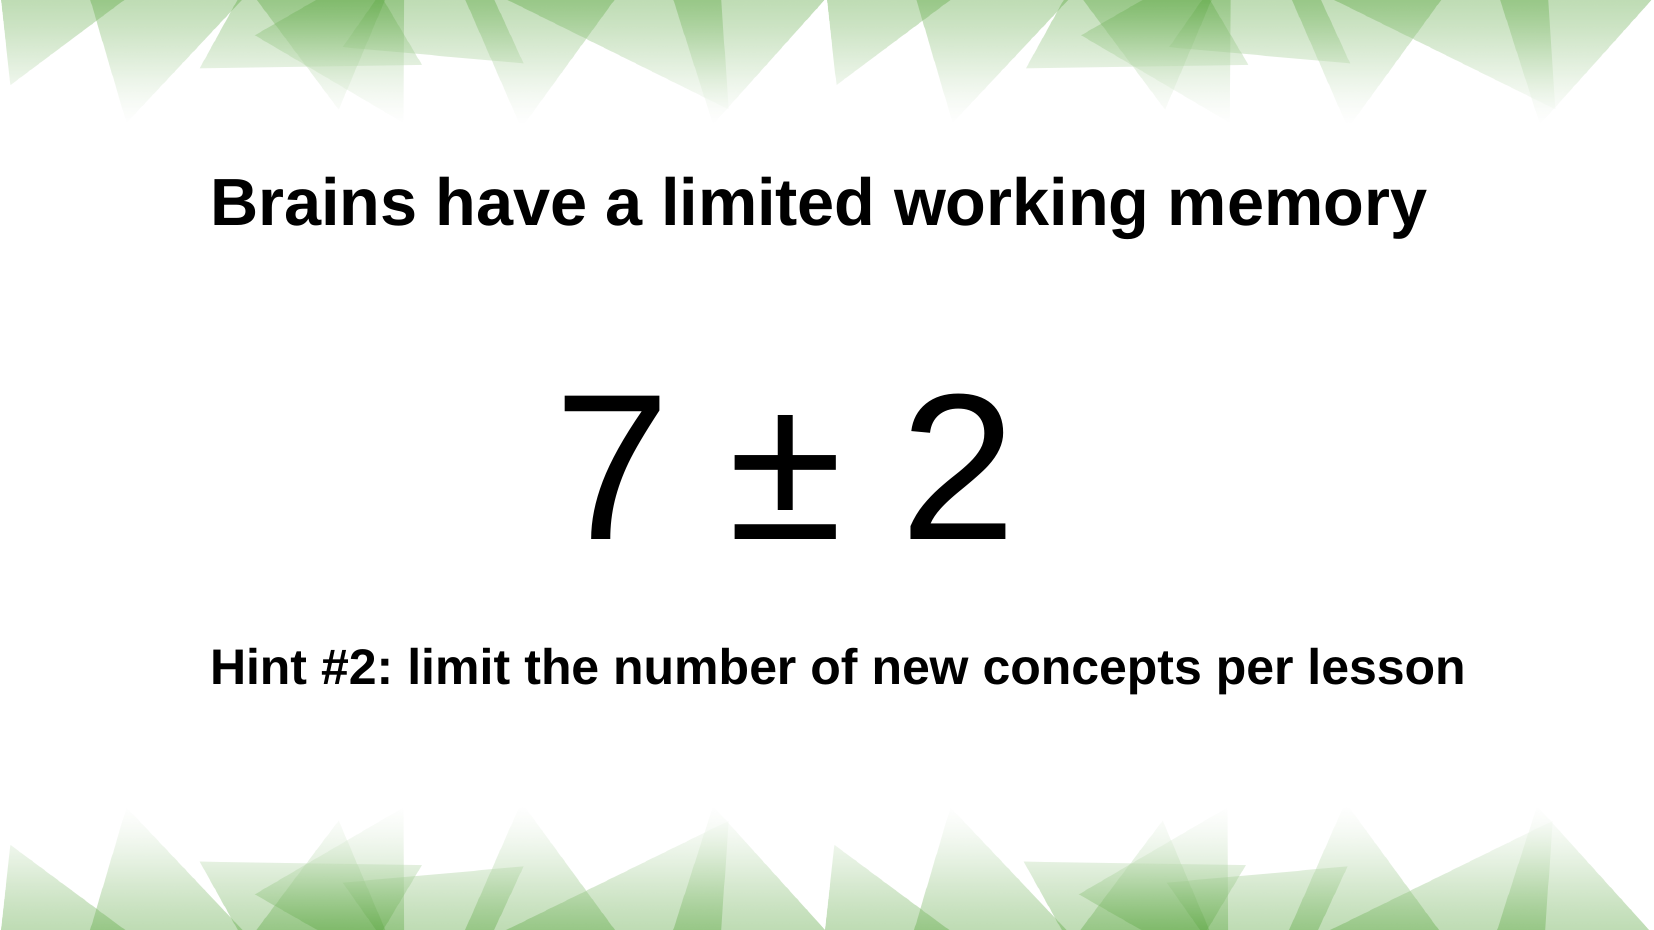

# Brains have a limited working memory
7 ± 2
Hint #2: limit the number of new concepts per lesson